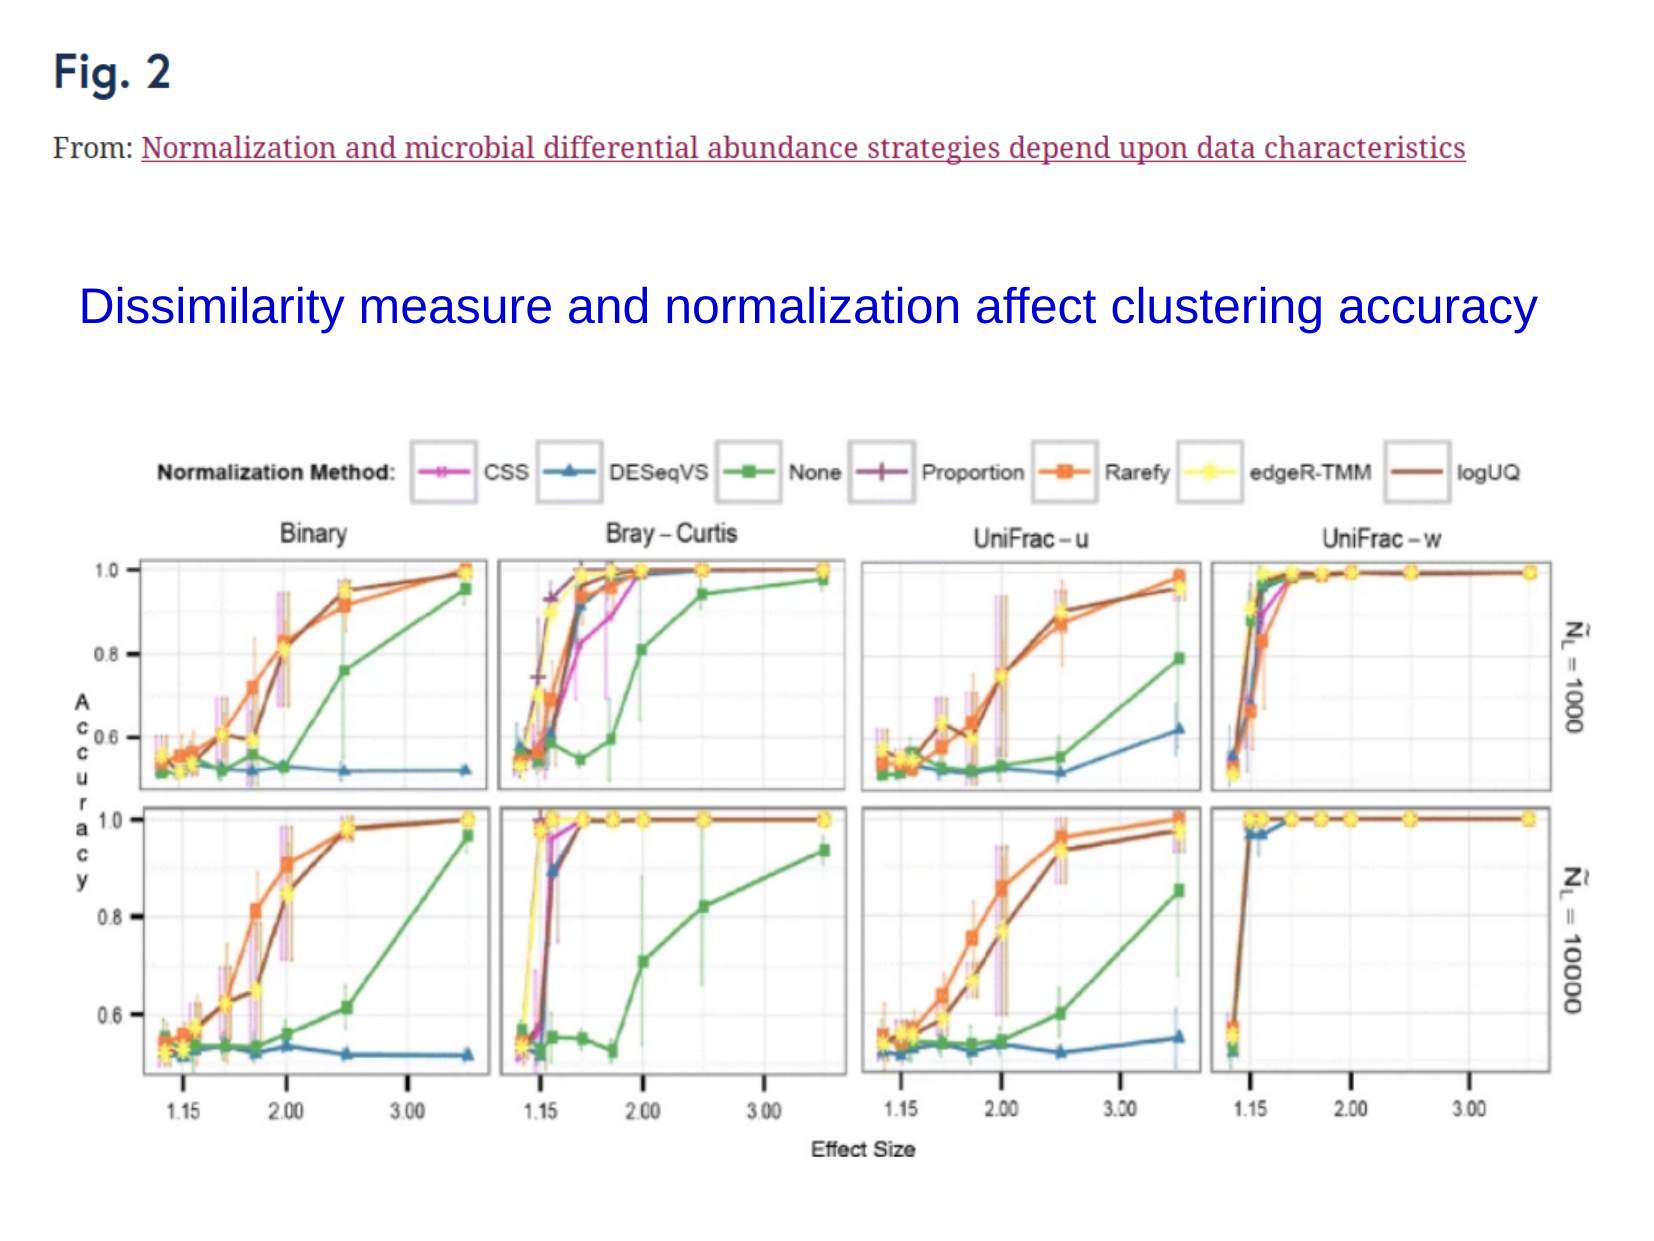

Dissimilarity measure and normalization affect clustering accuracy